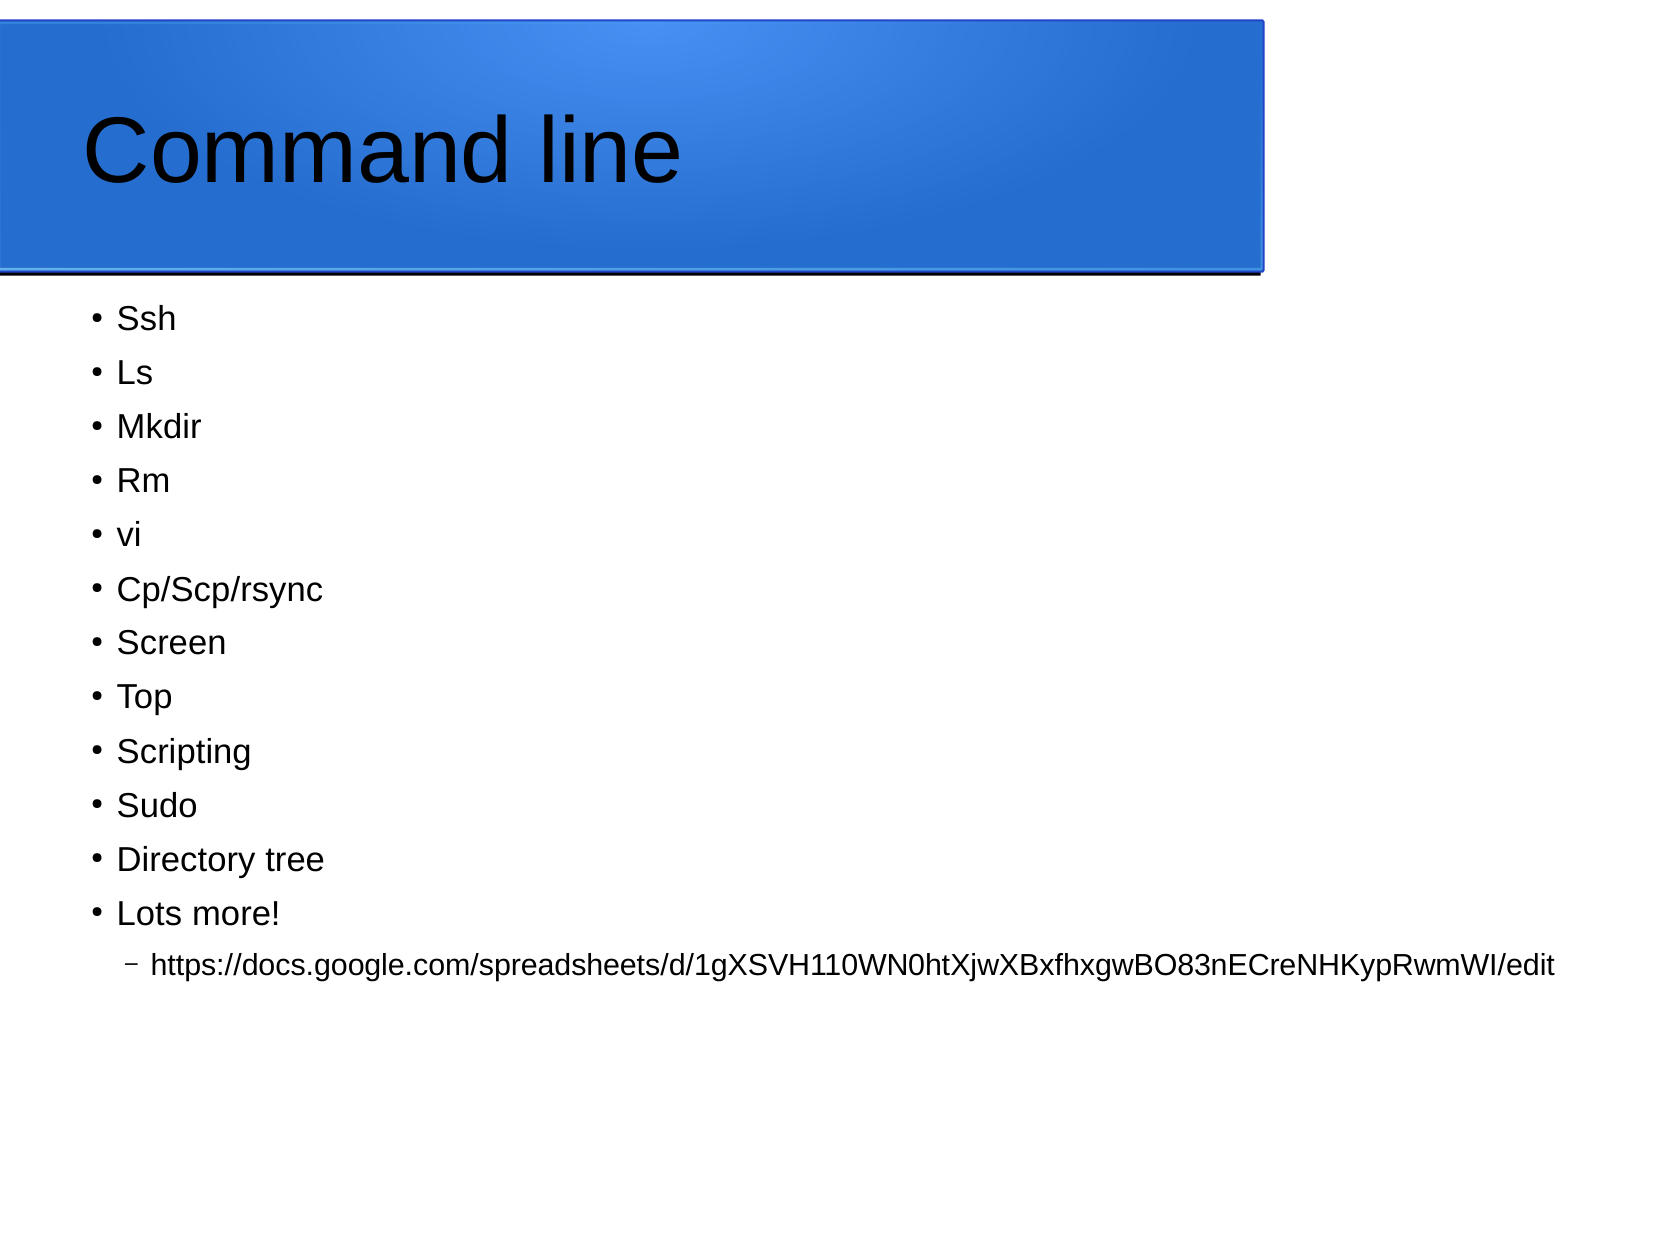

# Command line
Ssh
Ls
Mkdir
Rm
vi
Cp/Scp/rsync
Screen
Top
Scripting
Sudo
Directory tree
Lots more!
https://docs.google.com/spreadsheets/d/1gXSVH110WN0htXjwXBxfhxgwBO83nECreNHKypRwmWI/edit